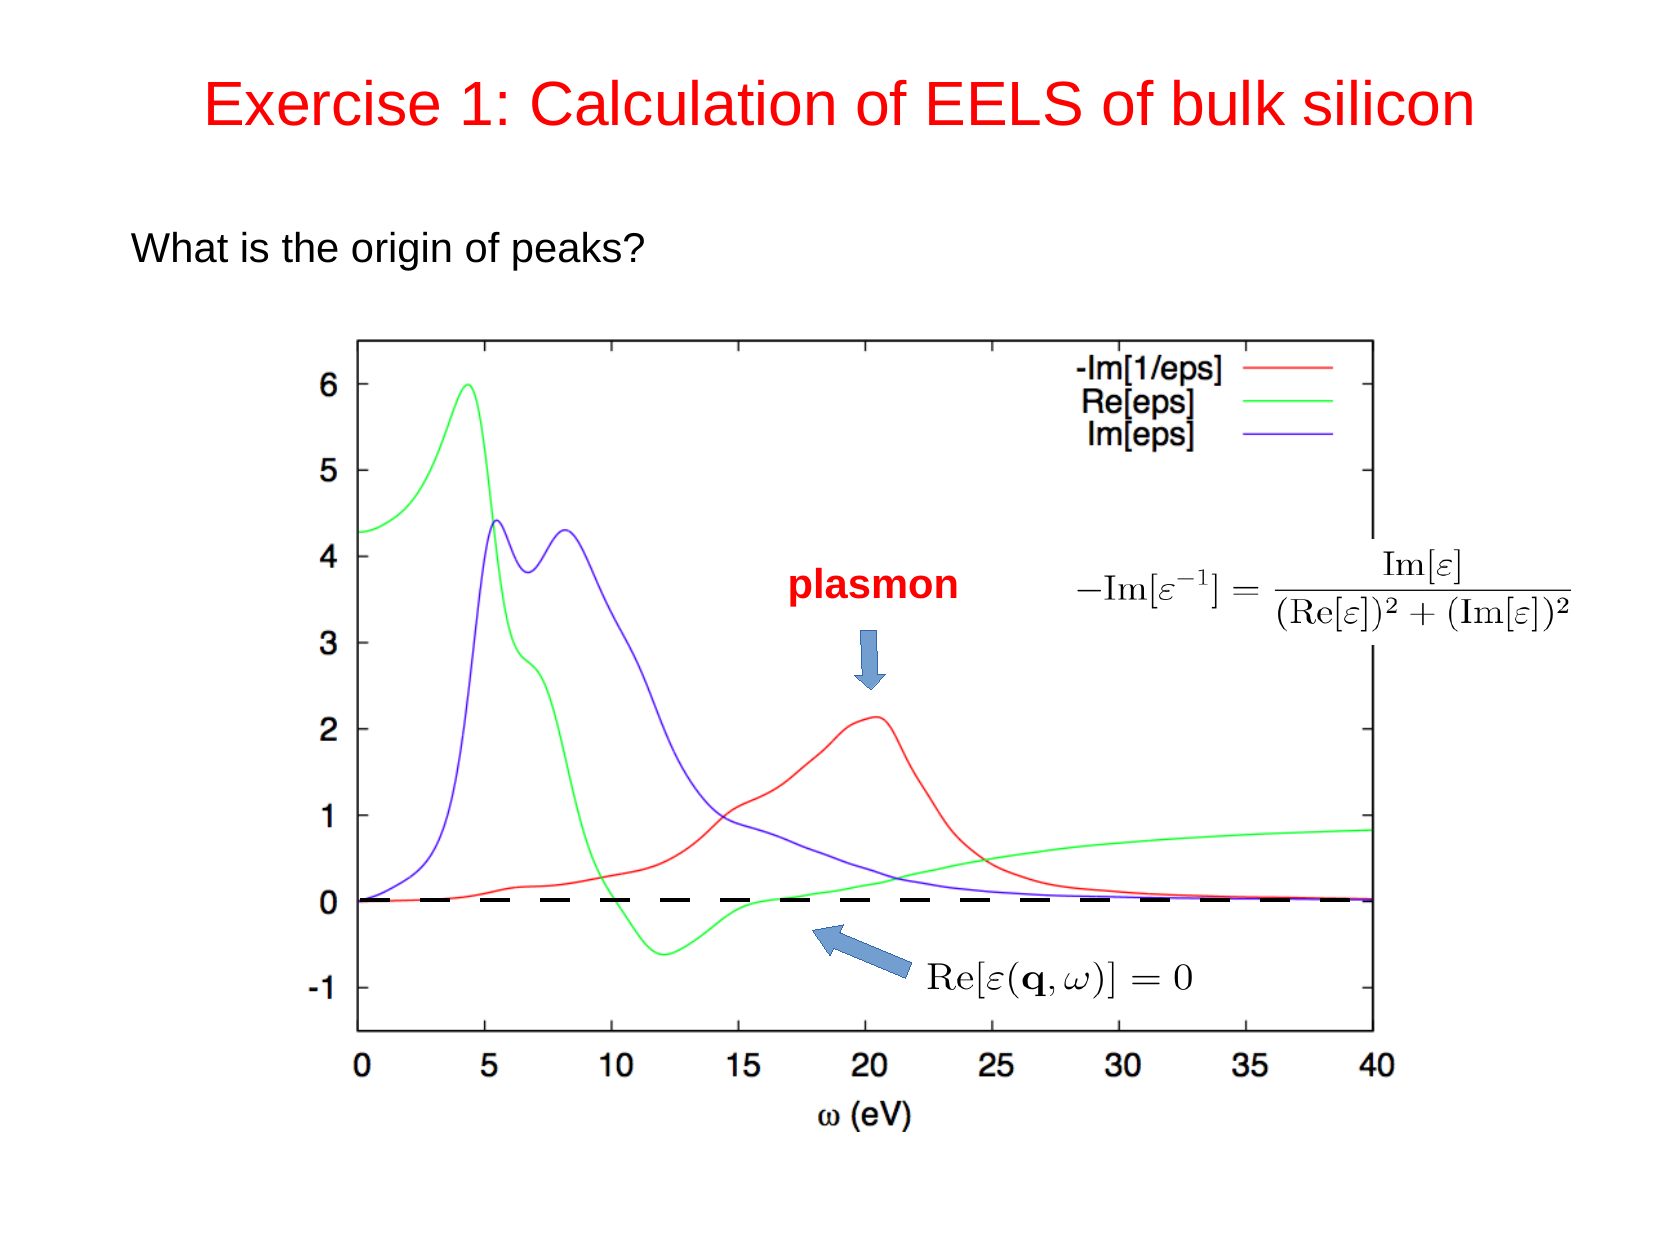

# Exercise 1: Calculation of EELS of bulk silicon
What is the origin of peaks?
plasmon